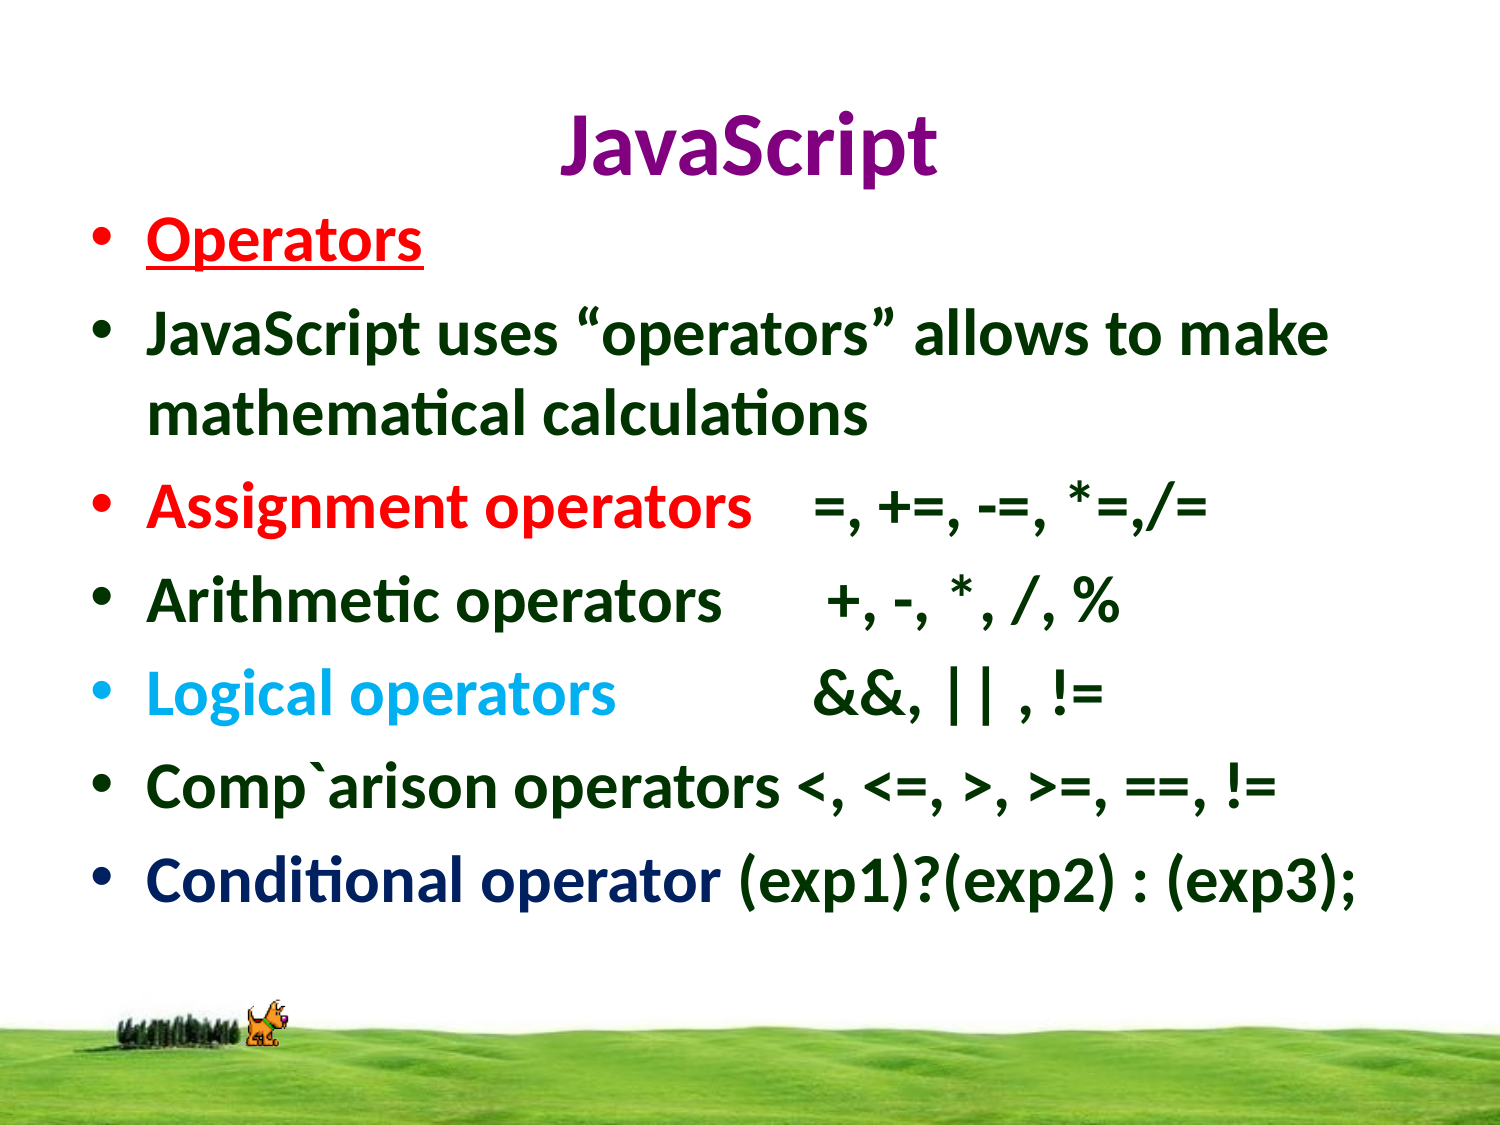

# JavaScript
Operators
JavaScript uses “operators” allows to make mathematical calculations
Assignment operators =, +=, -=, *=,/=
Arithmetic operators +, -, *, /, %
Logical operators &&, || , !=
Comp`arison operators <, <=, >, >=, ==, !=
Conditional operator (exp1)?(exp2) : (exp3);